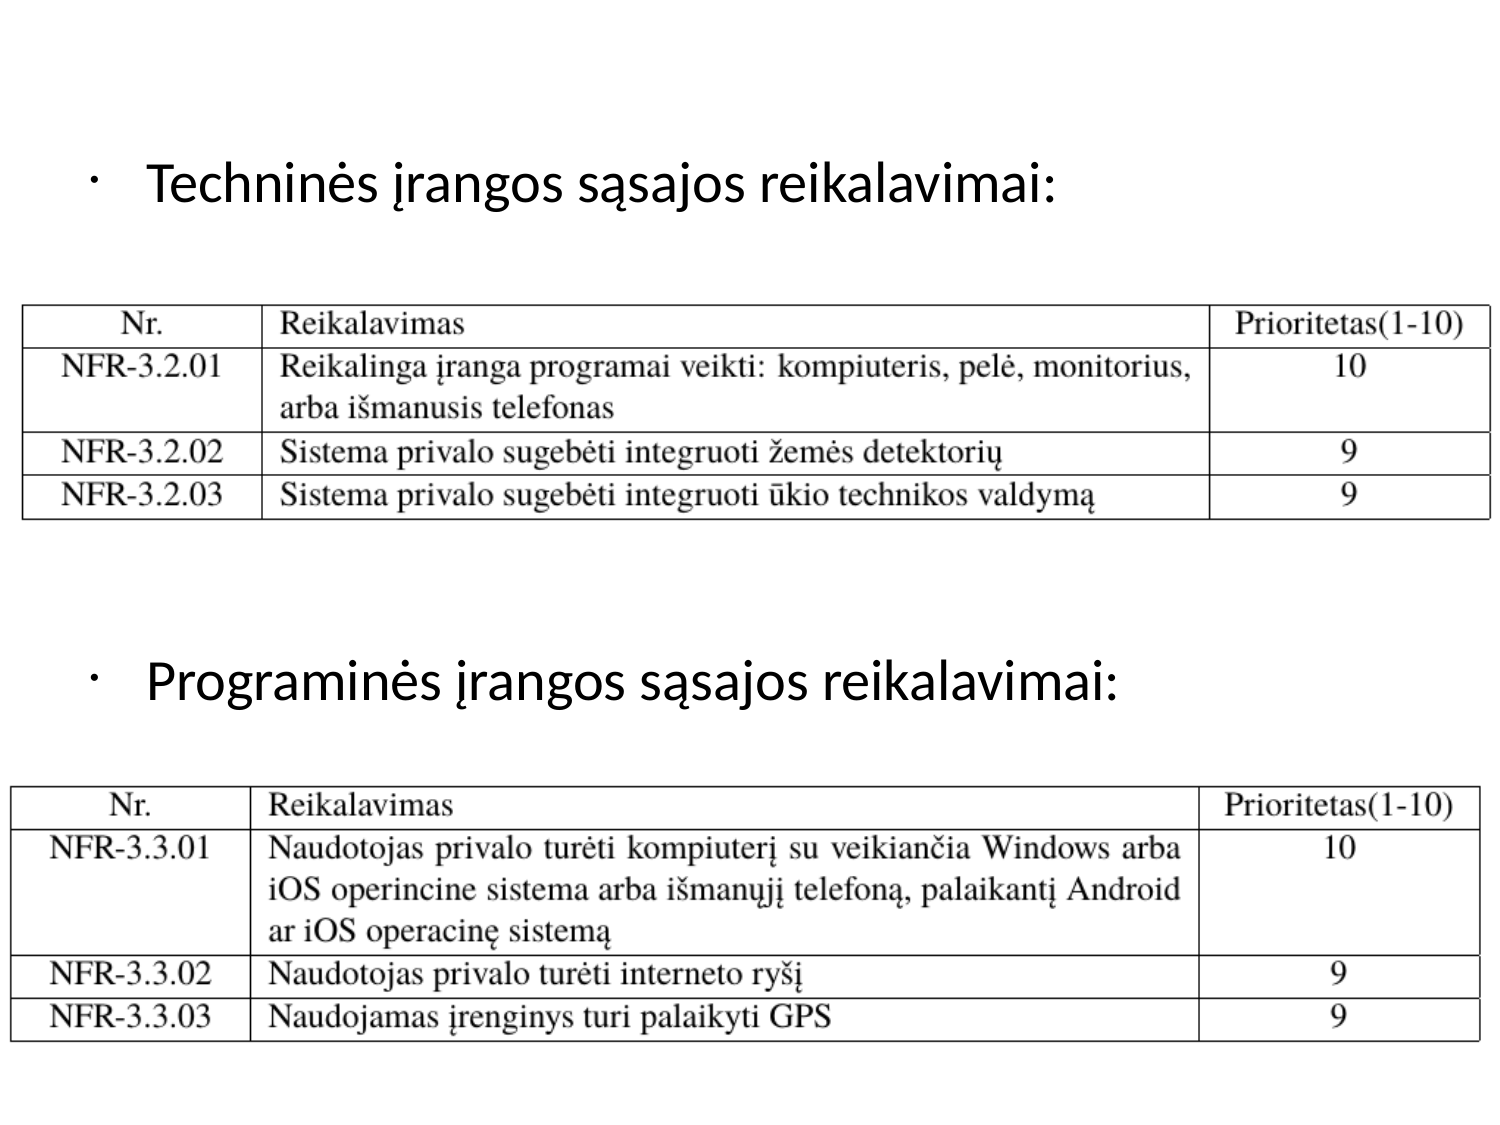

# Techninės įrangos sąsajos reikalavimai:
Programinės įrangos sąsajos reikalavimai: